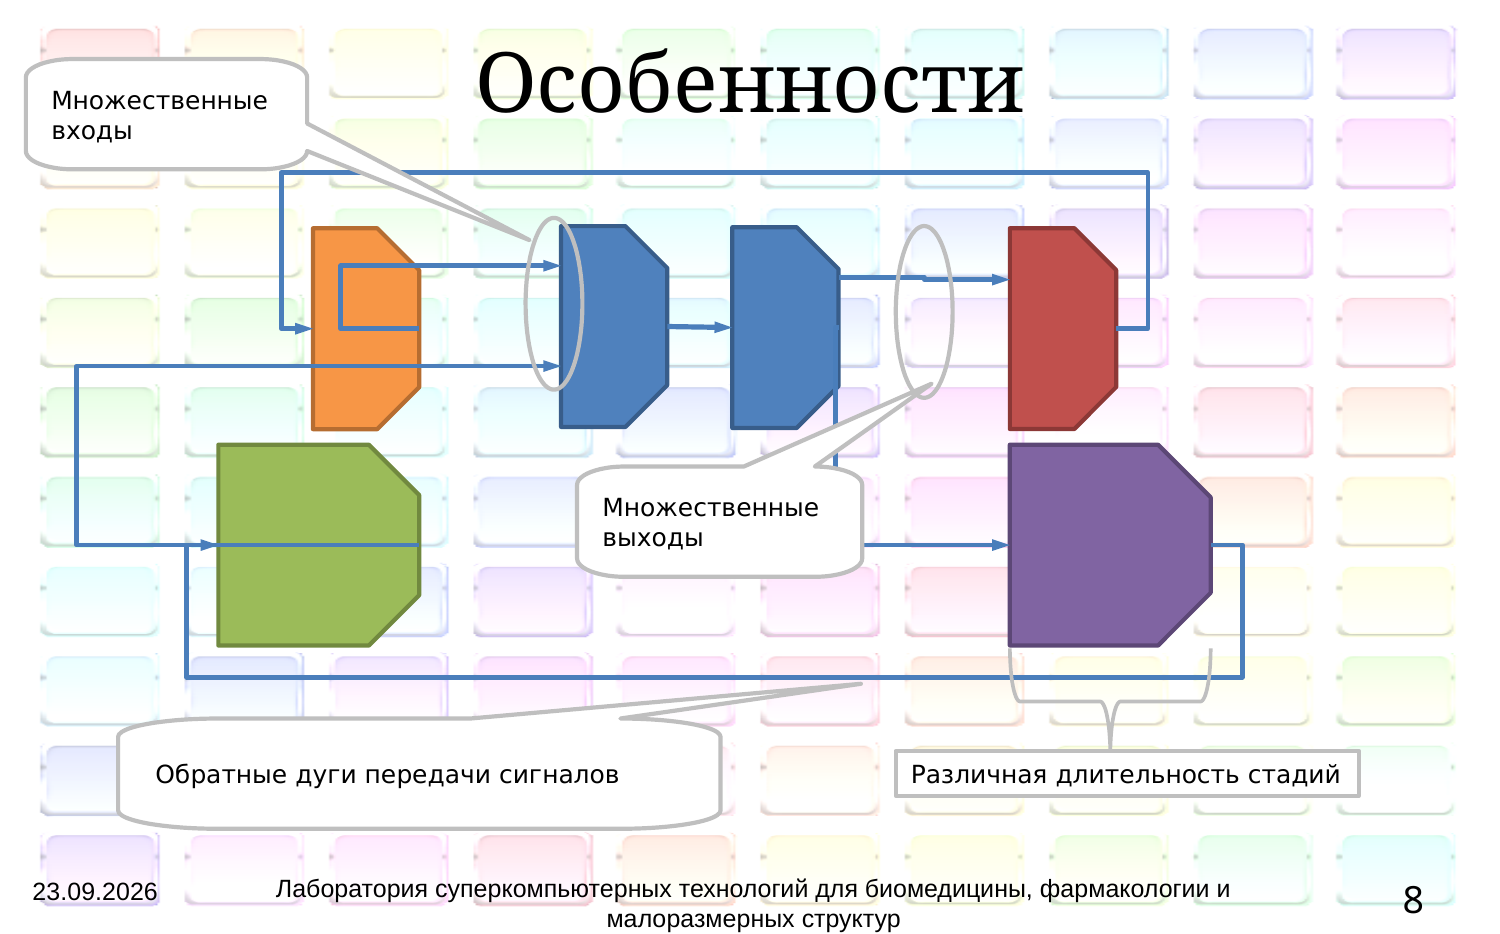

# Особенности
Множественные входы
Множественные выходы
Обратные дуги передачи сигналов
Различная длительность стадий
Лаборатория суперкомпьютерных технологий для биомедицины, фармакологии и малоразмерных структур